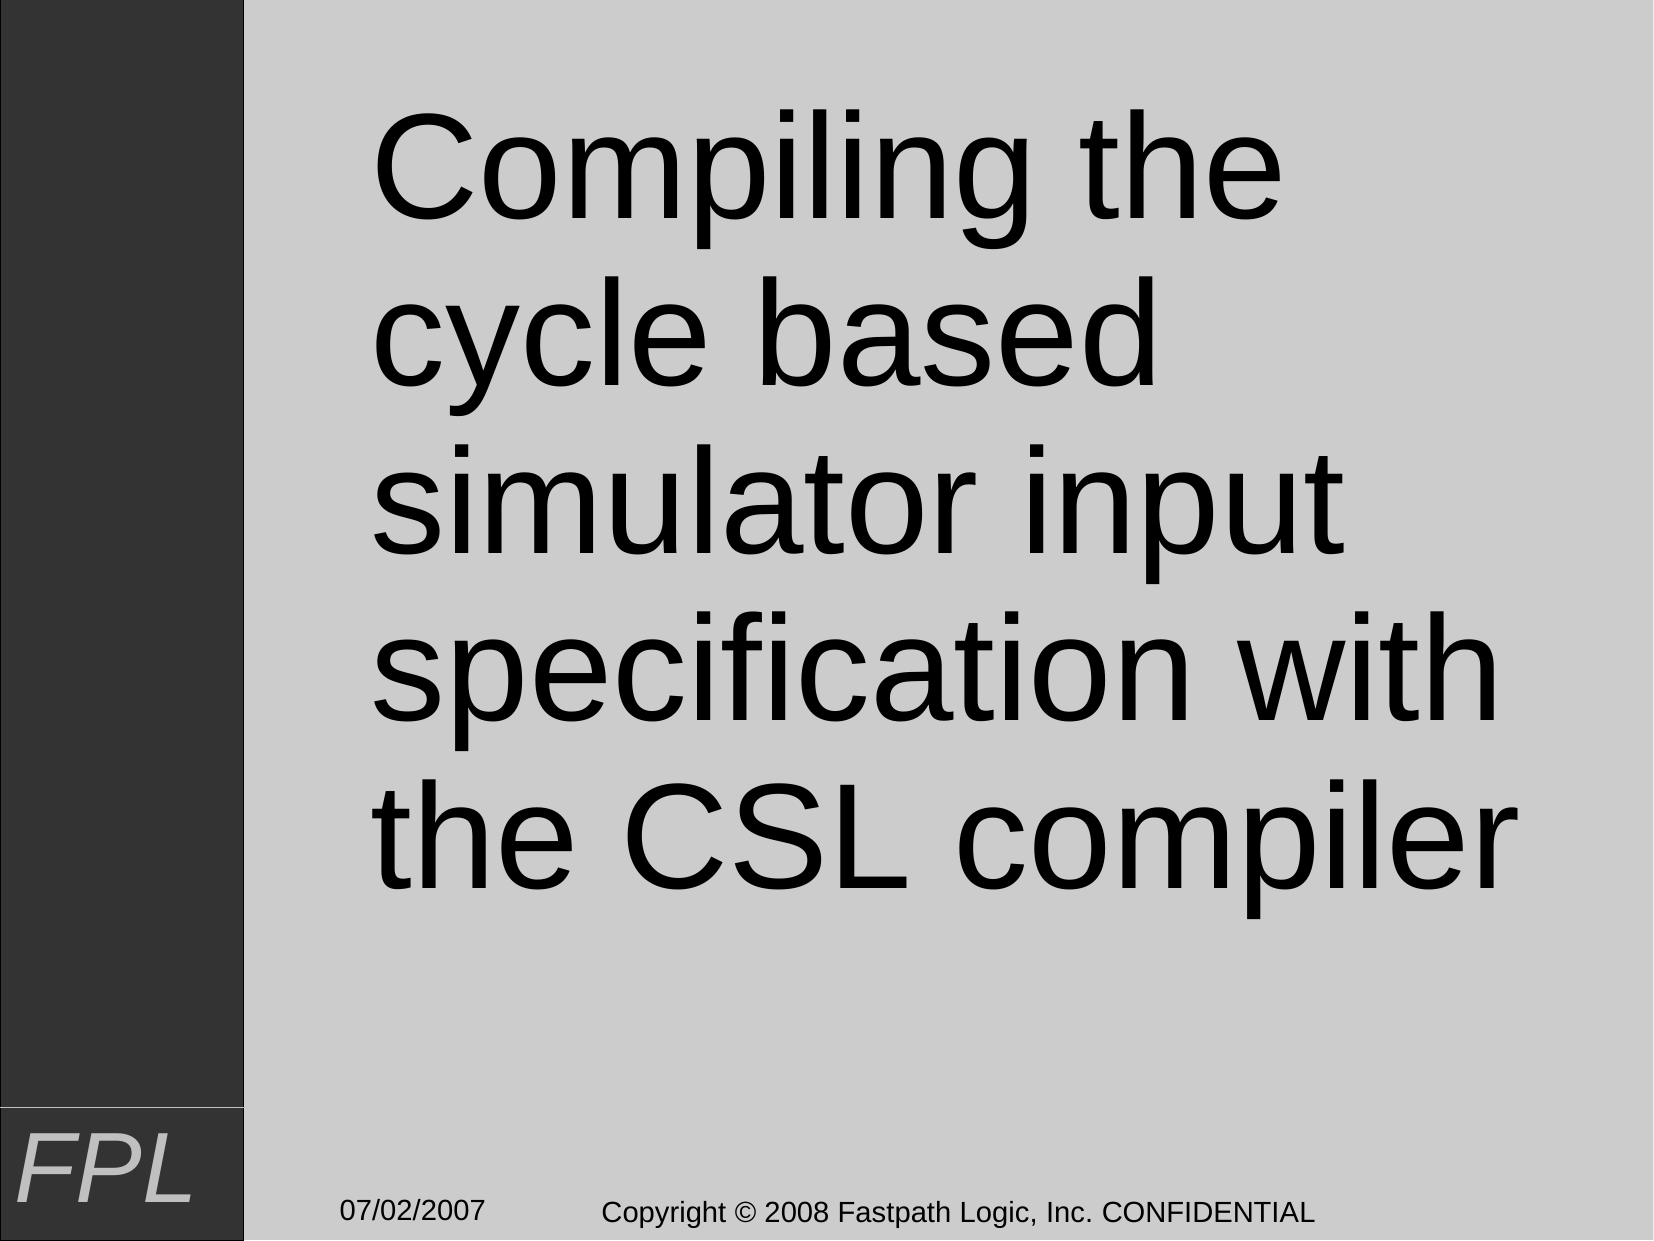

Compiling the
cycle based
simulator input
specification with
the CSL compiler
07/02/2007
© 2007 FASTPATH LOGIC INC.